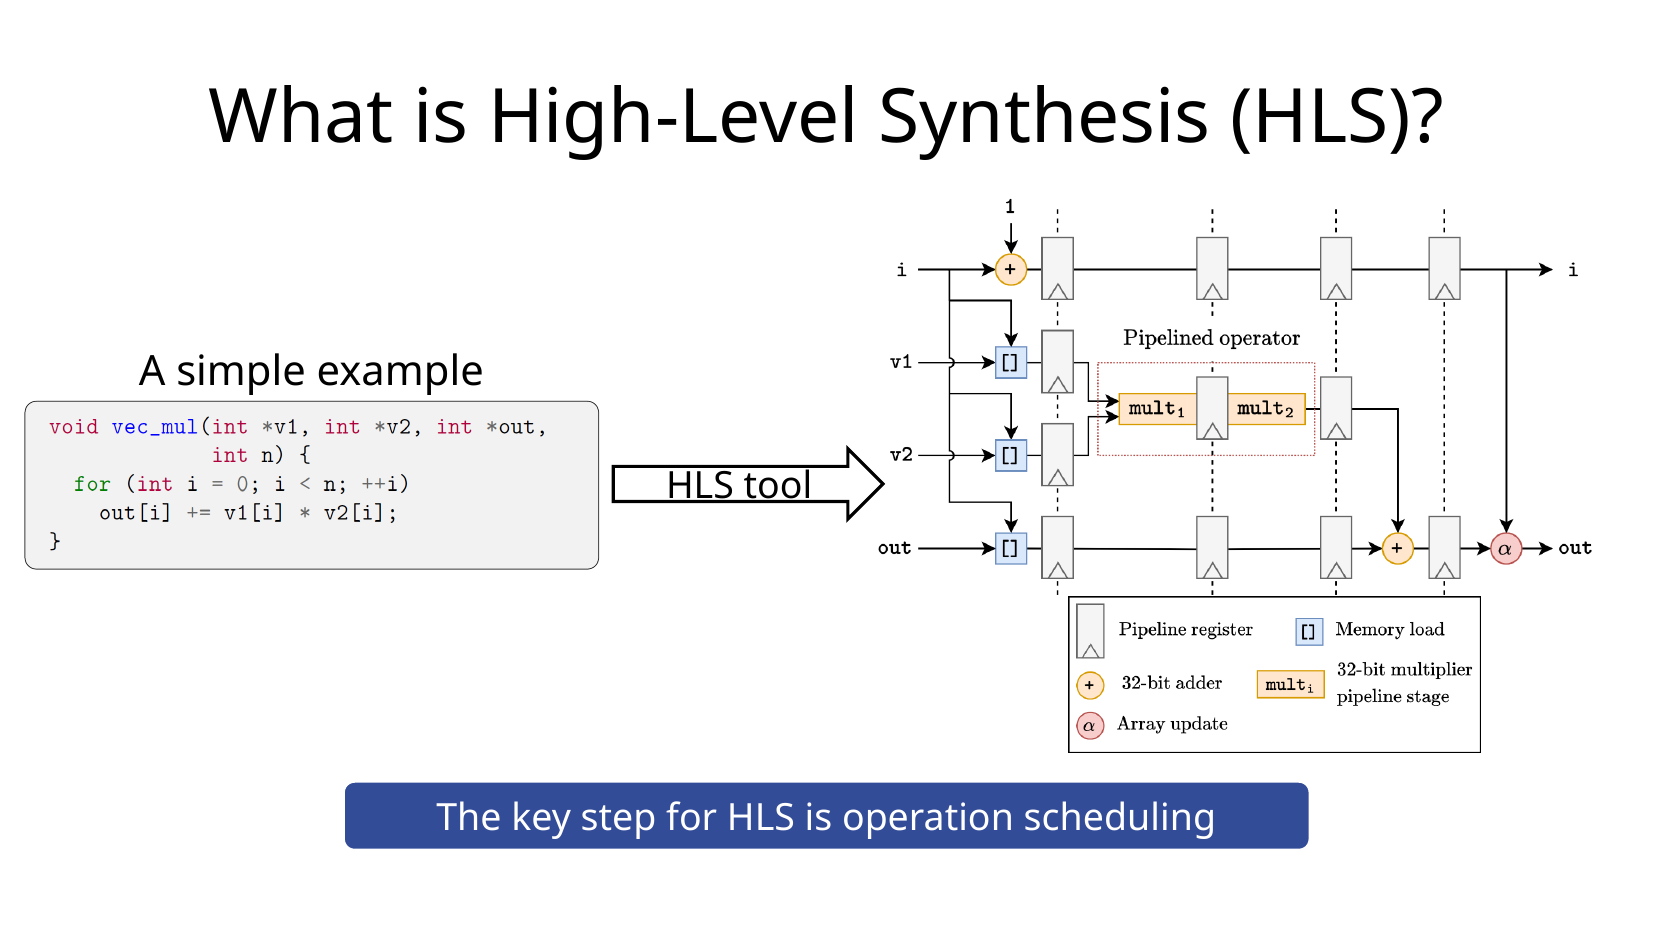

# What is High-Level Synthesis (HLS)?
A simple example
HLS tool
The key step for HLS is operation scheduling